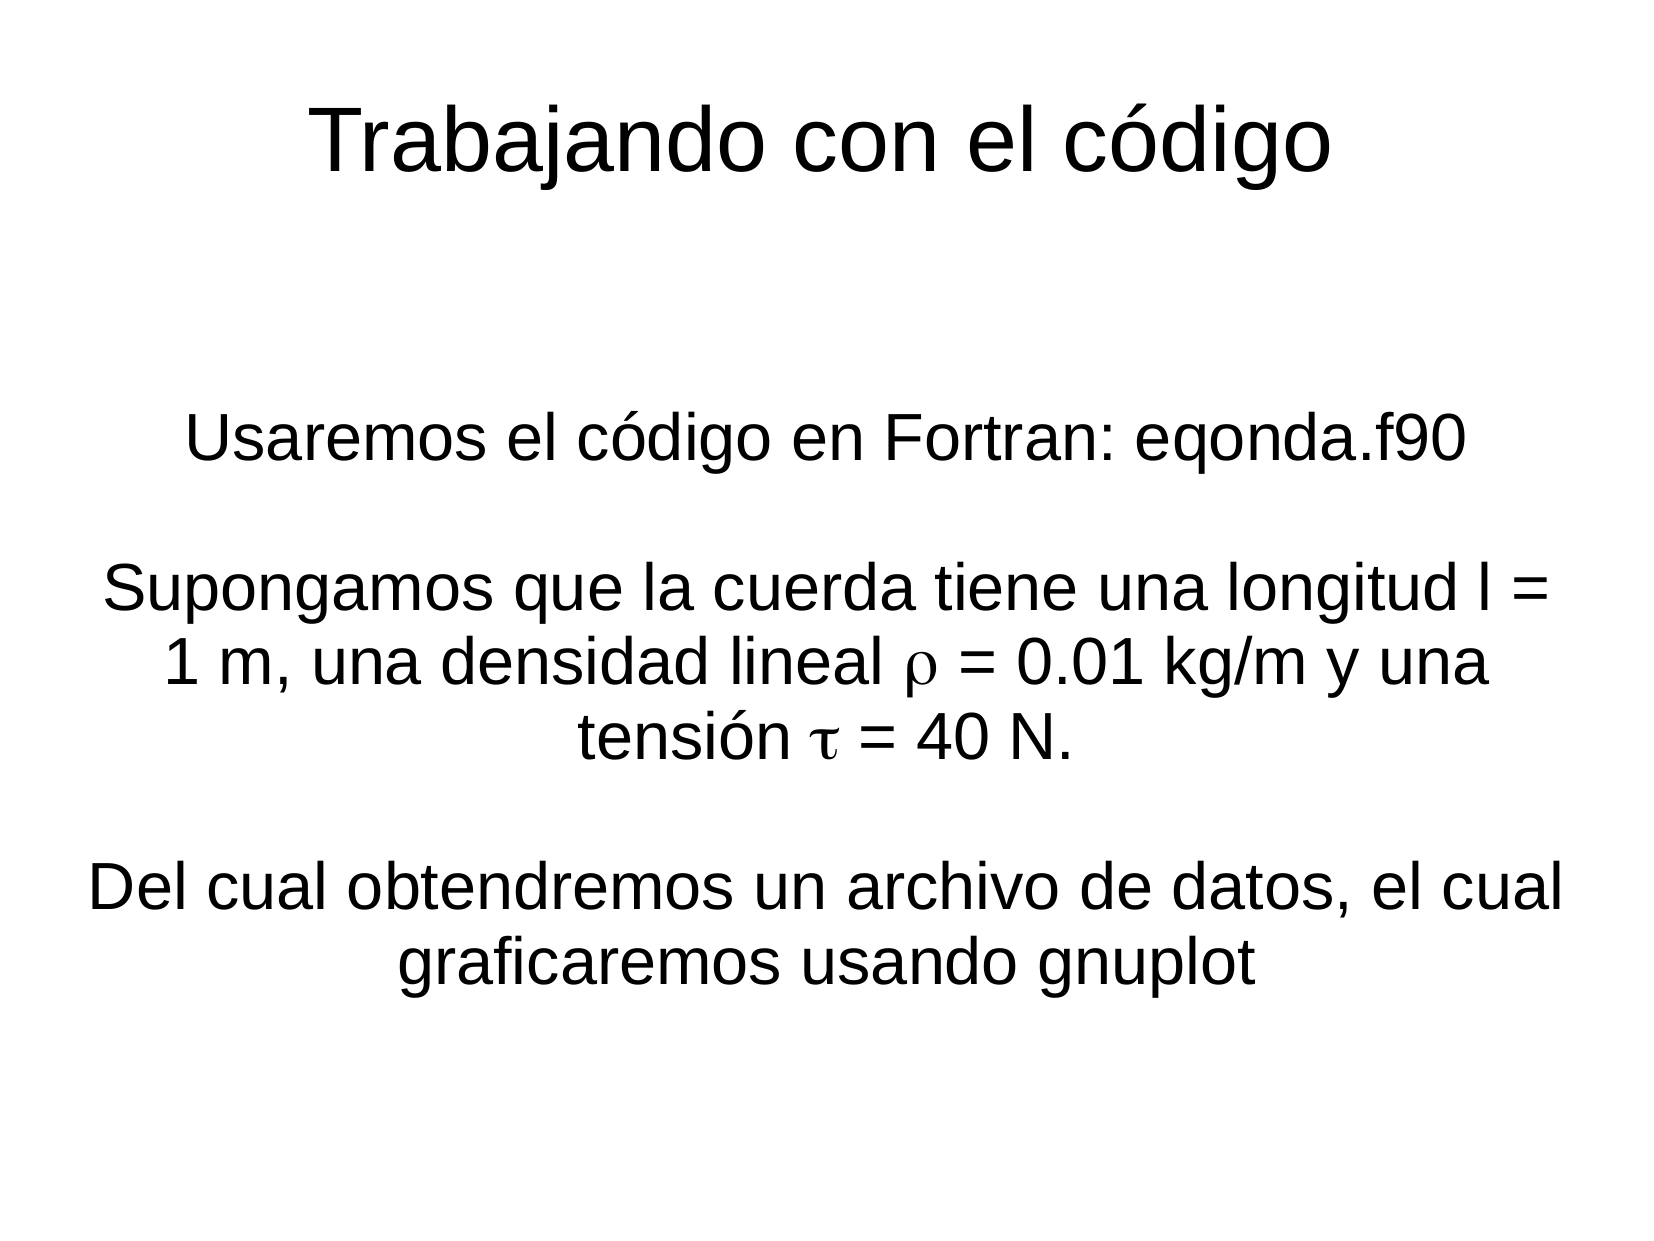

# Trabajando con el código
Usaremos el código en Fortran: eqonda.f90
Supongamos que la cuerda tiene una longitud l = 1 m, una densidad lineal r = 0.01 kg/m y una tensión t = 40 N.
Del cual obtendremos un archivo de datos, el cual graficaremos usando gnuplot